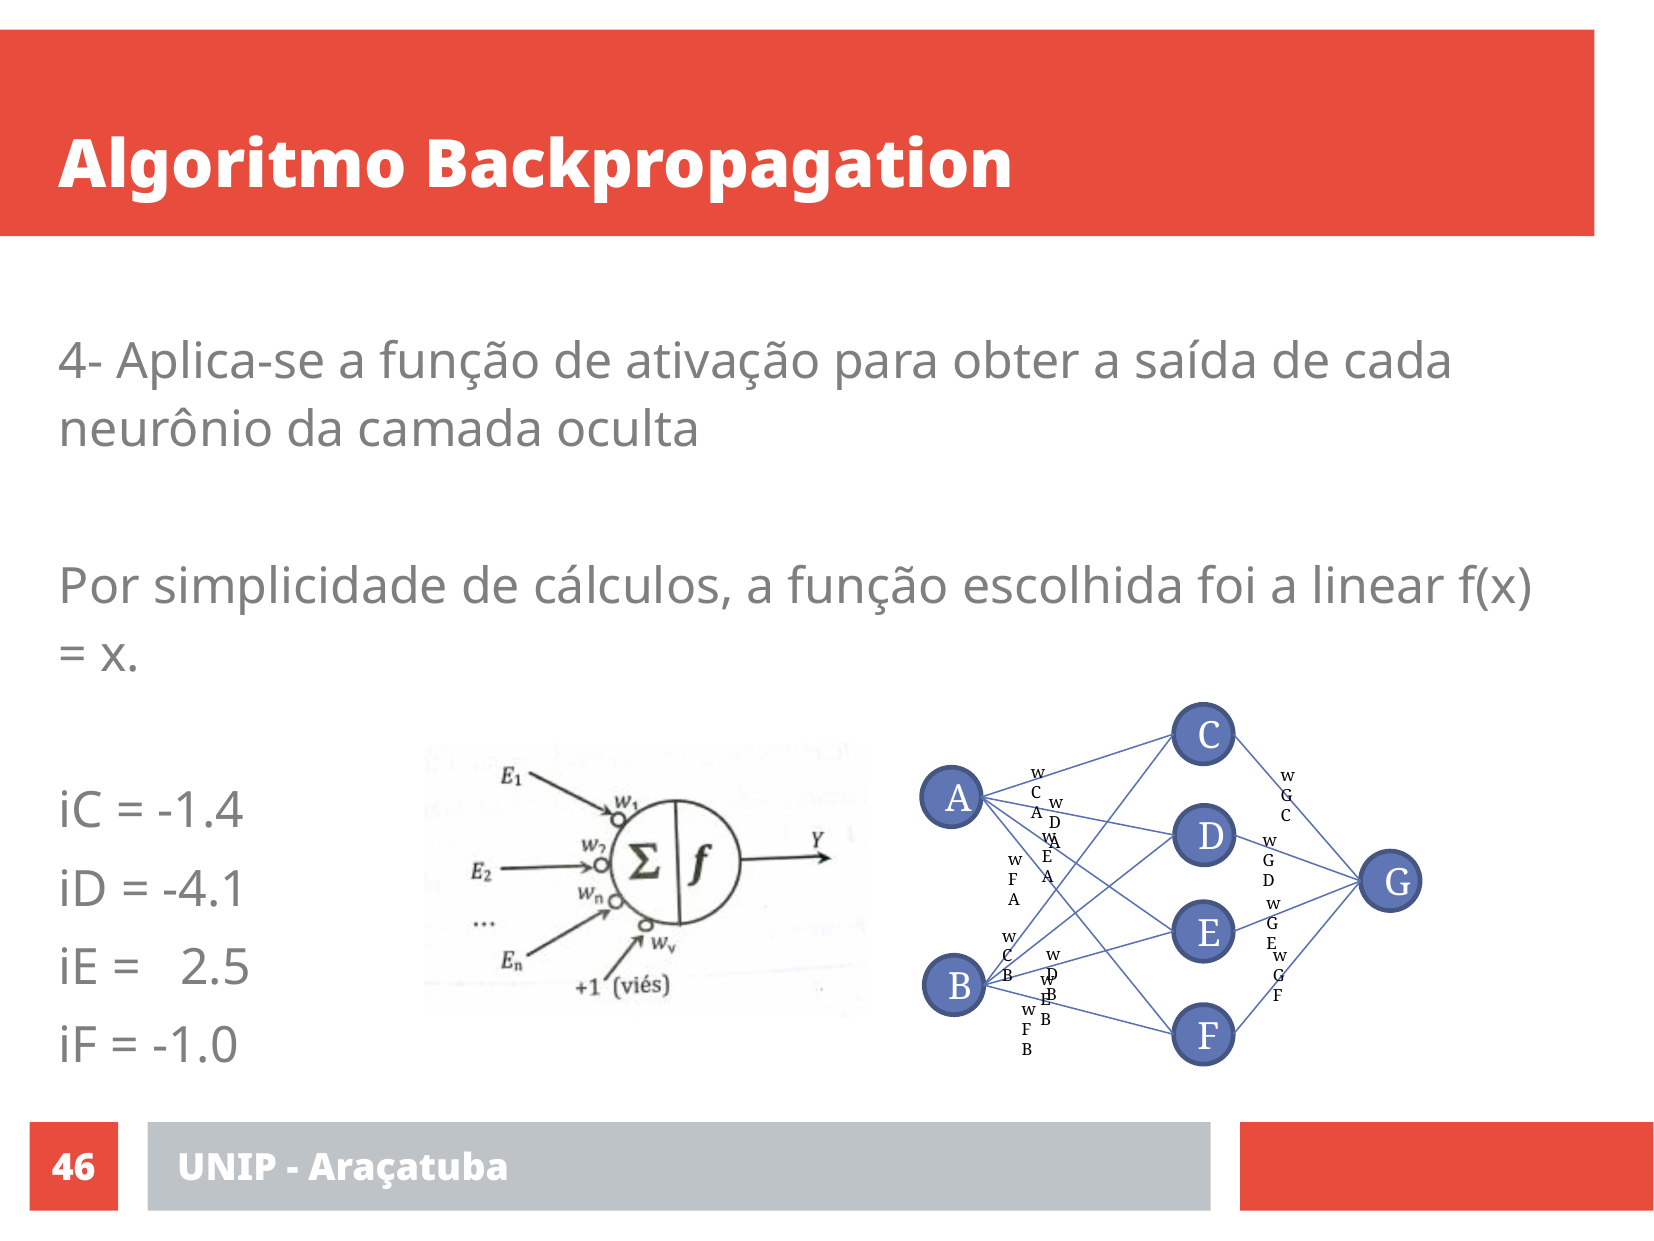

#
Algoritmo Backpropagation
4- Aplica-se a função de ativação para obter a saída de cada neurônio da camada oculta
Por simplicidade de cálculos, a função escolhida foi a linear f(x) = x.
iC = -1.4
iD = -4.1
iE = 2.5
iF = -1.0
C
wCA
wGC
A
wDA
D
wEA
wGD
wFA
G
wGE
E
wCB
wDB
wGF
B
wEB
wFB
F
46
UNIP - Araçatuba